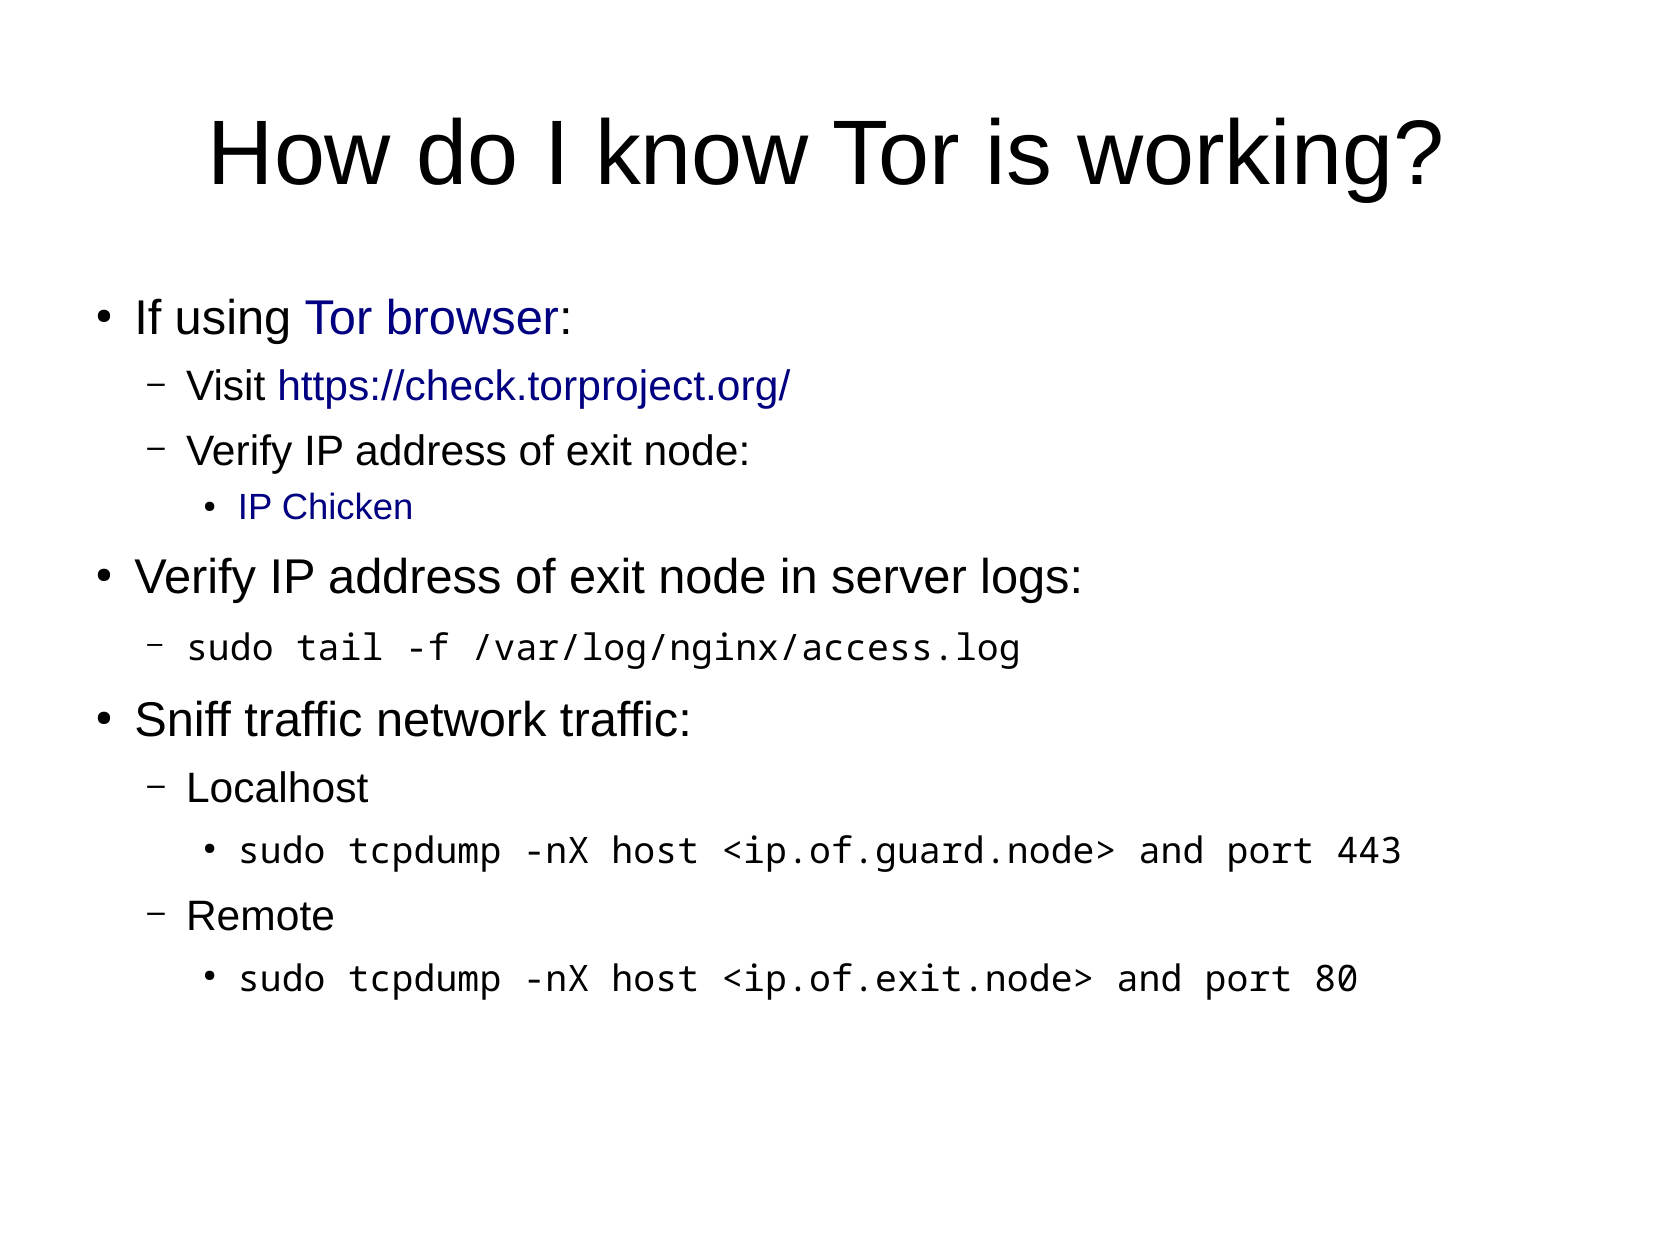

# How do I know Tor is working?
If using Tor browser:
Visit https://check.torproject.org/
Verify IP address of exit node:
IP Chicken
Verify IP address of exit node in server logs:
sudo tail -f /var/log/nginx/access.log
Sniff traffic network traffic:
Localhost
sudo tcpdump -nX host <ip.of.guard.node> and port 443
Remote
sudo tcpdump -nX host <ip.of.exit.node> and port 80